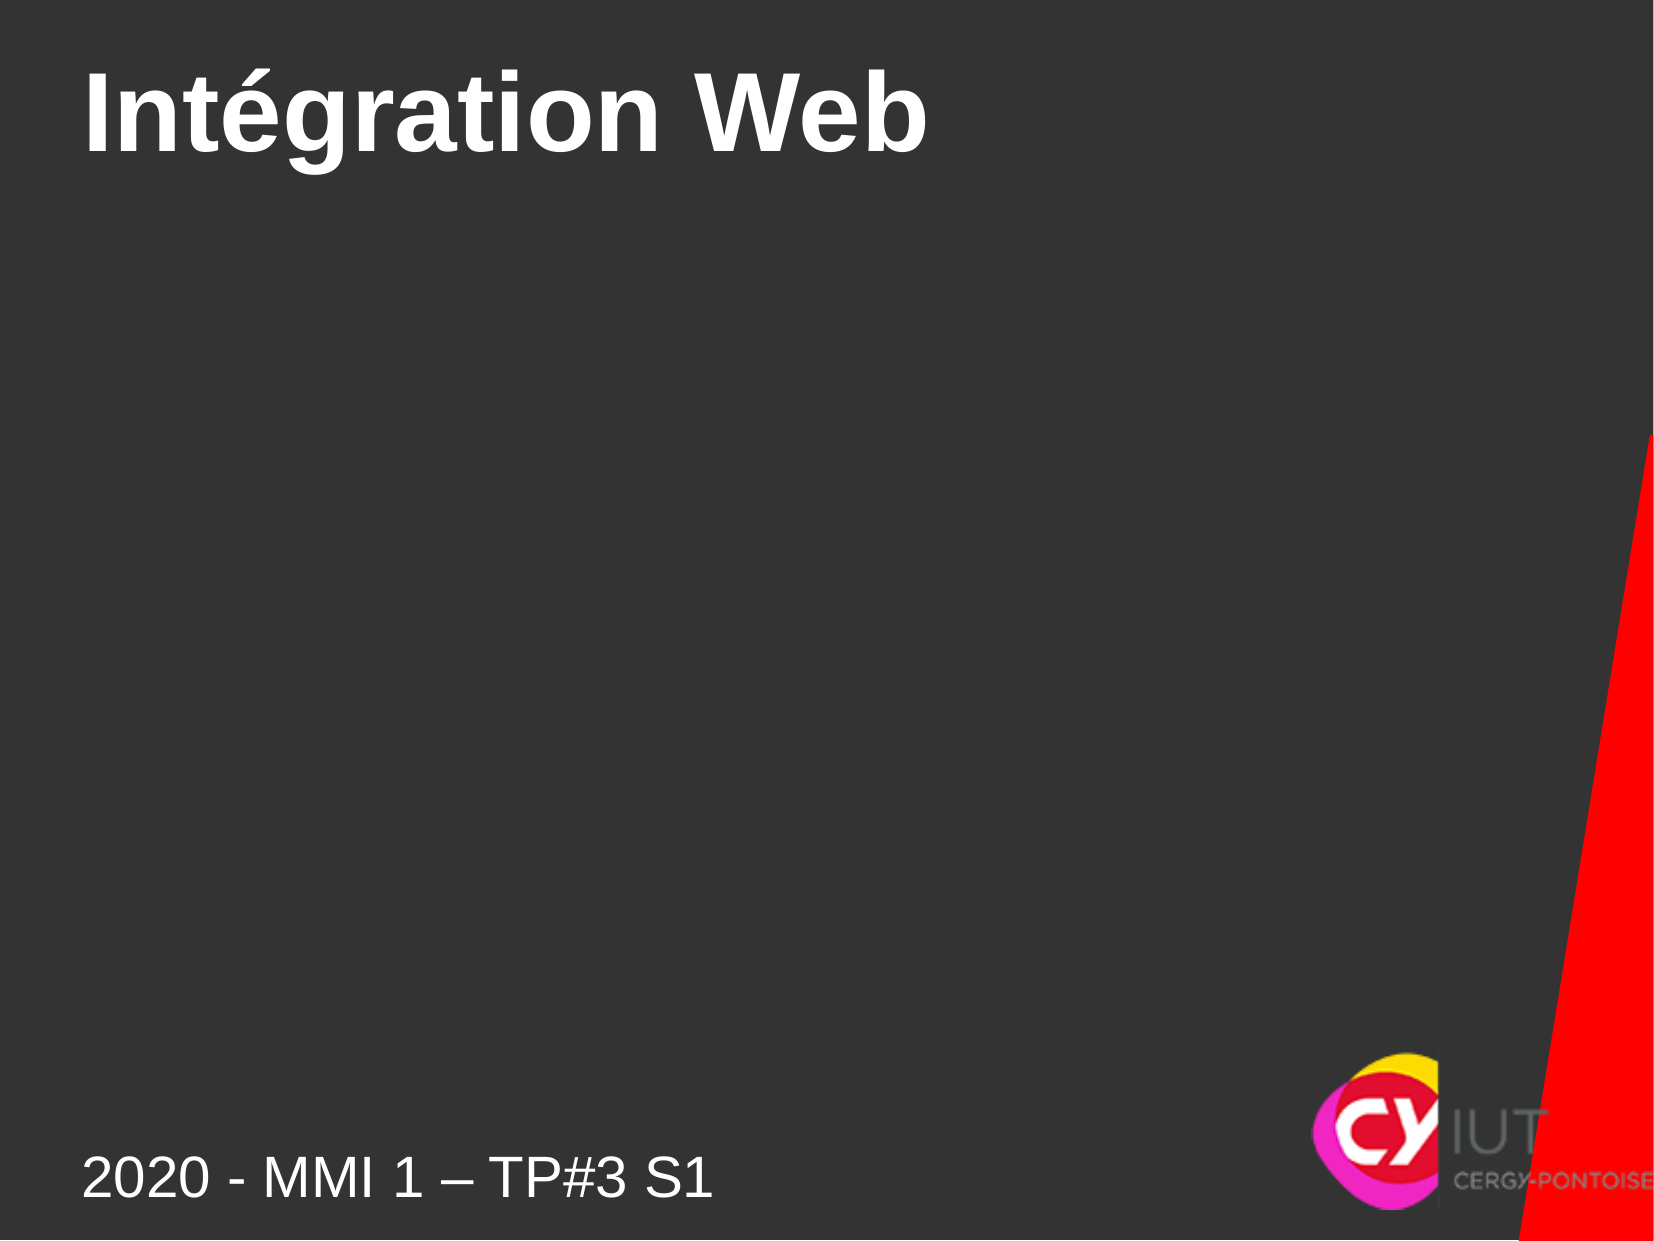

# Intégration Web
2020 - MMI 1 – TP#3 S1